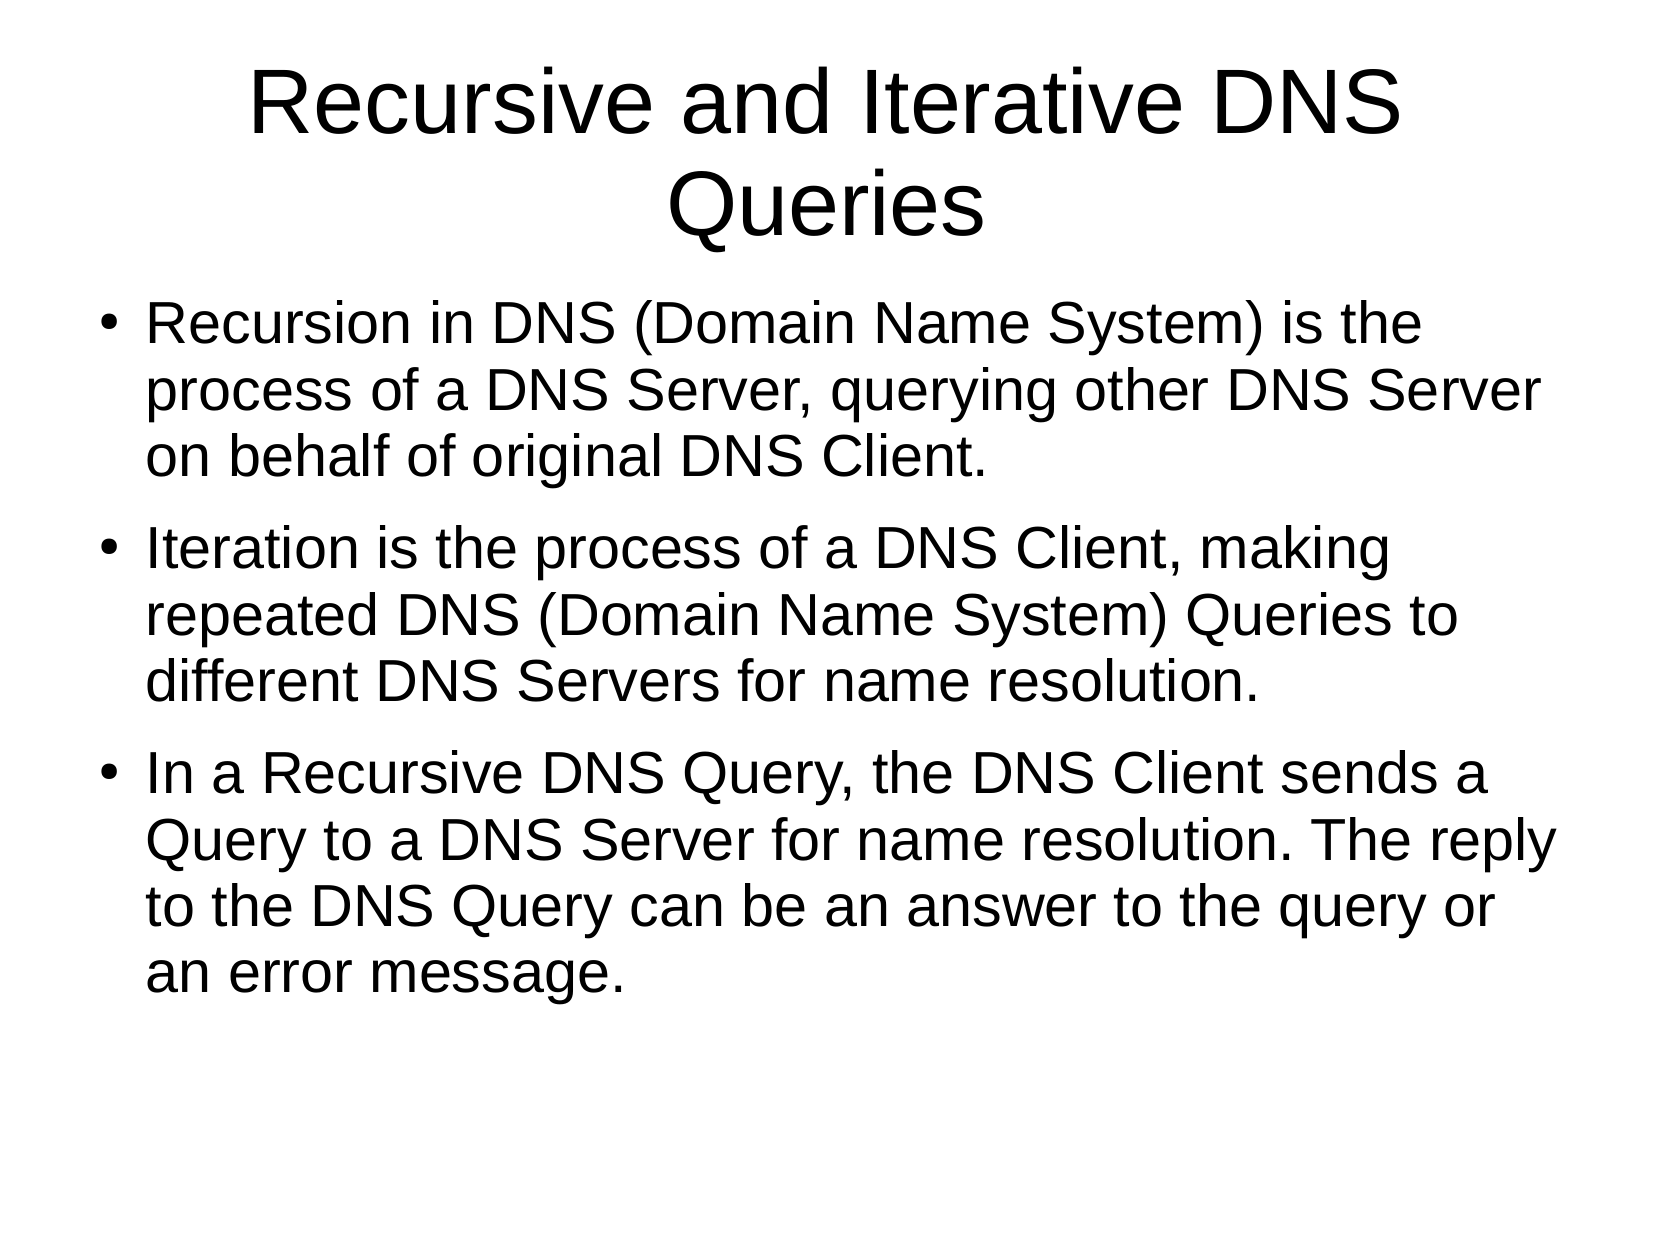

# Recursive and Iterative DNS Queries
Recursion in DNS (Domain Name System) is the process of a DNS Server, querying other DNS Server on behalf of original DNS Client.
Iteration is the process of a DNS Client, making repeated DNS (Domain Name System) Queries to different DNS Servers for name resolution.
In a Recursive DNS Query, the DNS Client sends a Query to a DNS Server for name resolution. The reply to the DNS Query can be an answer to the query or an error message.